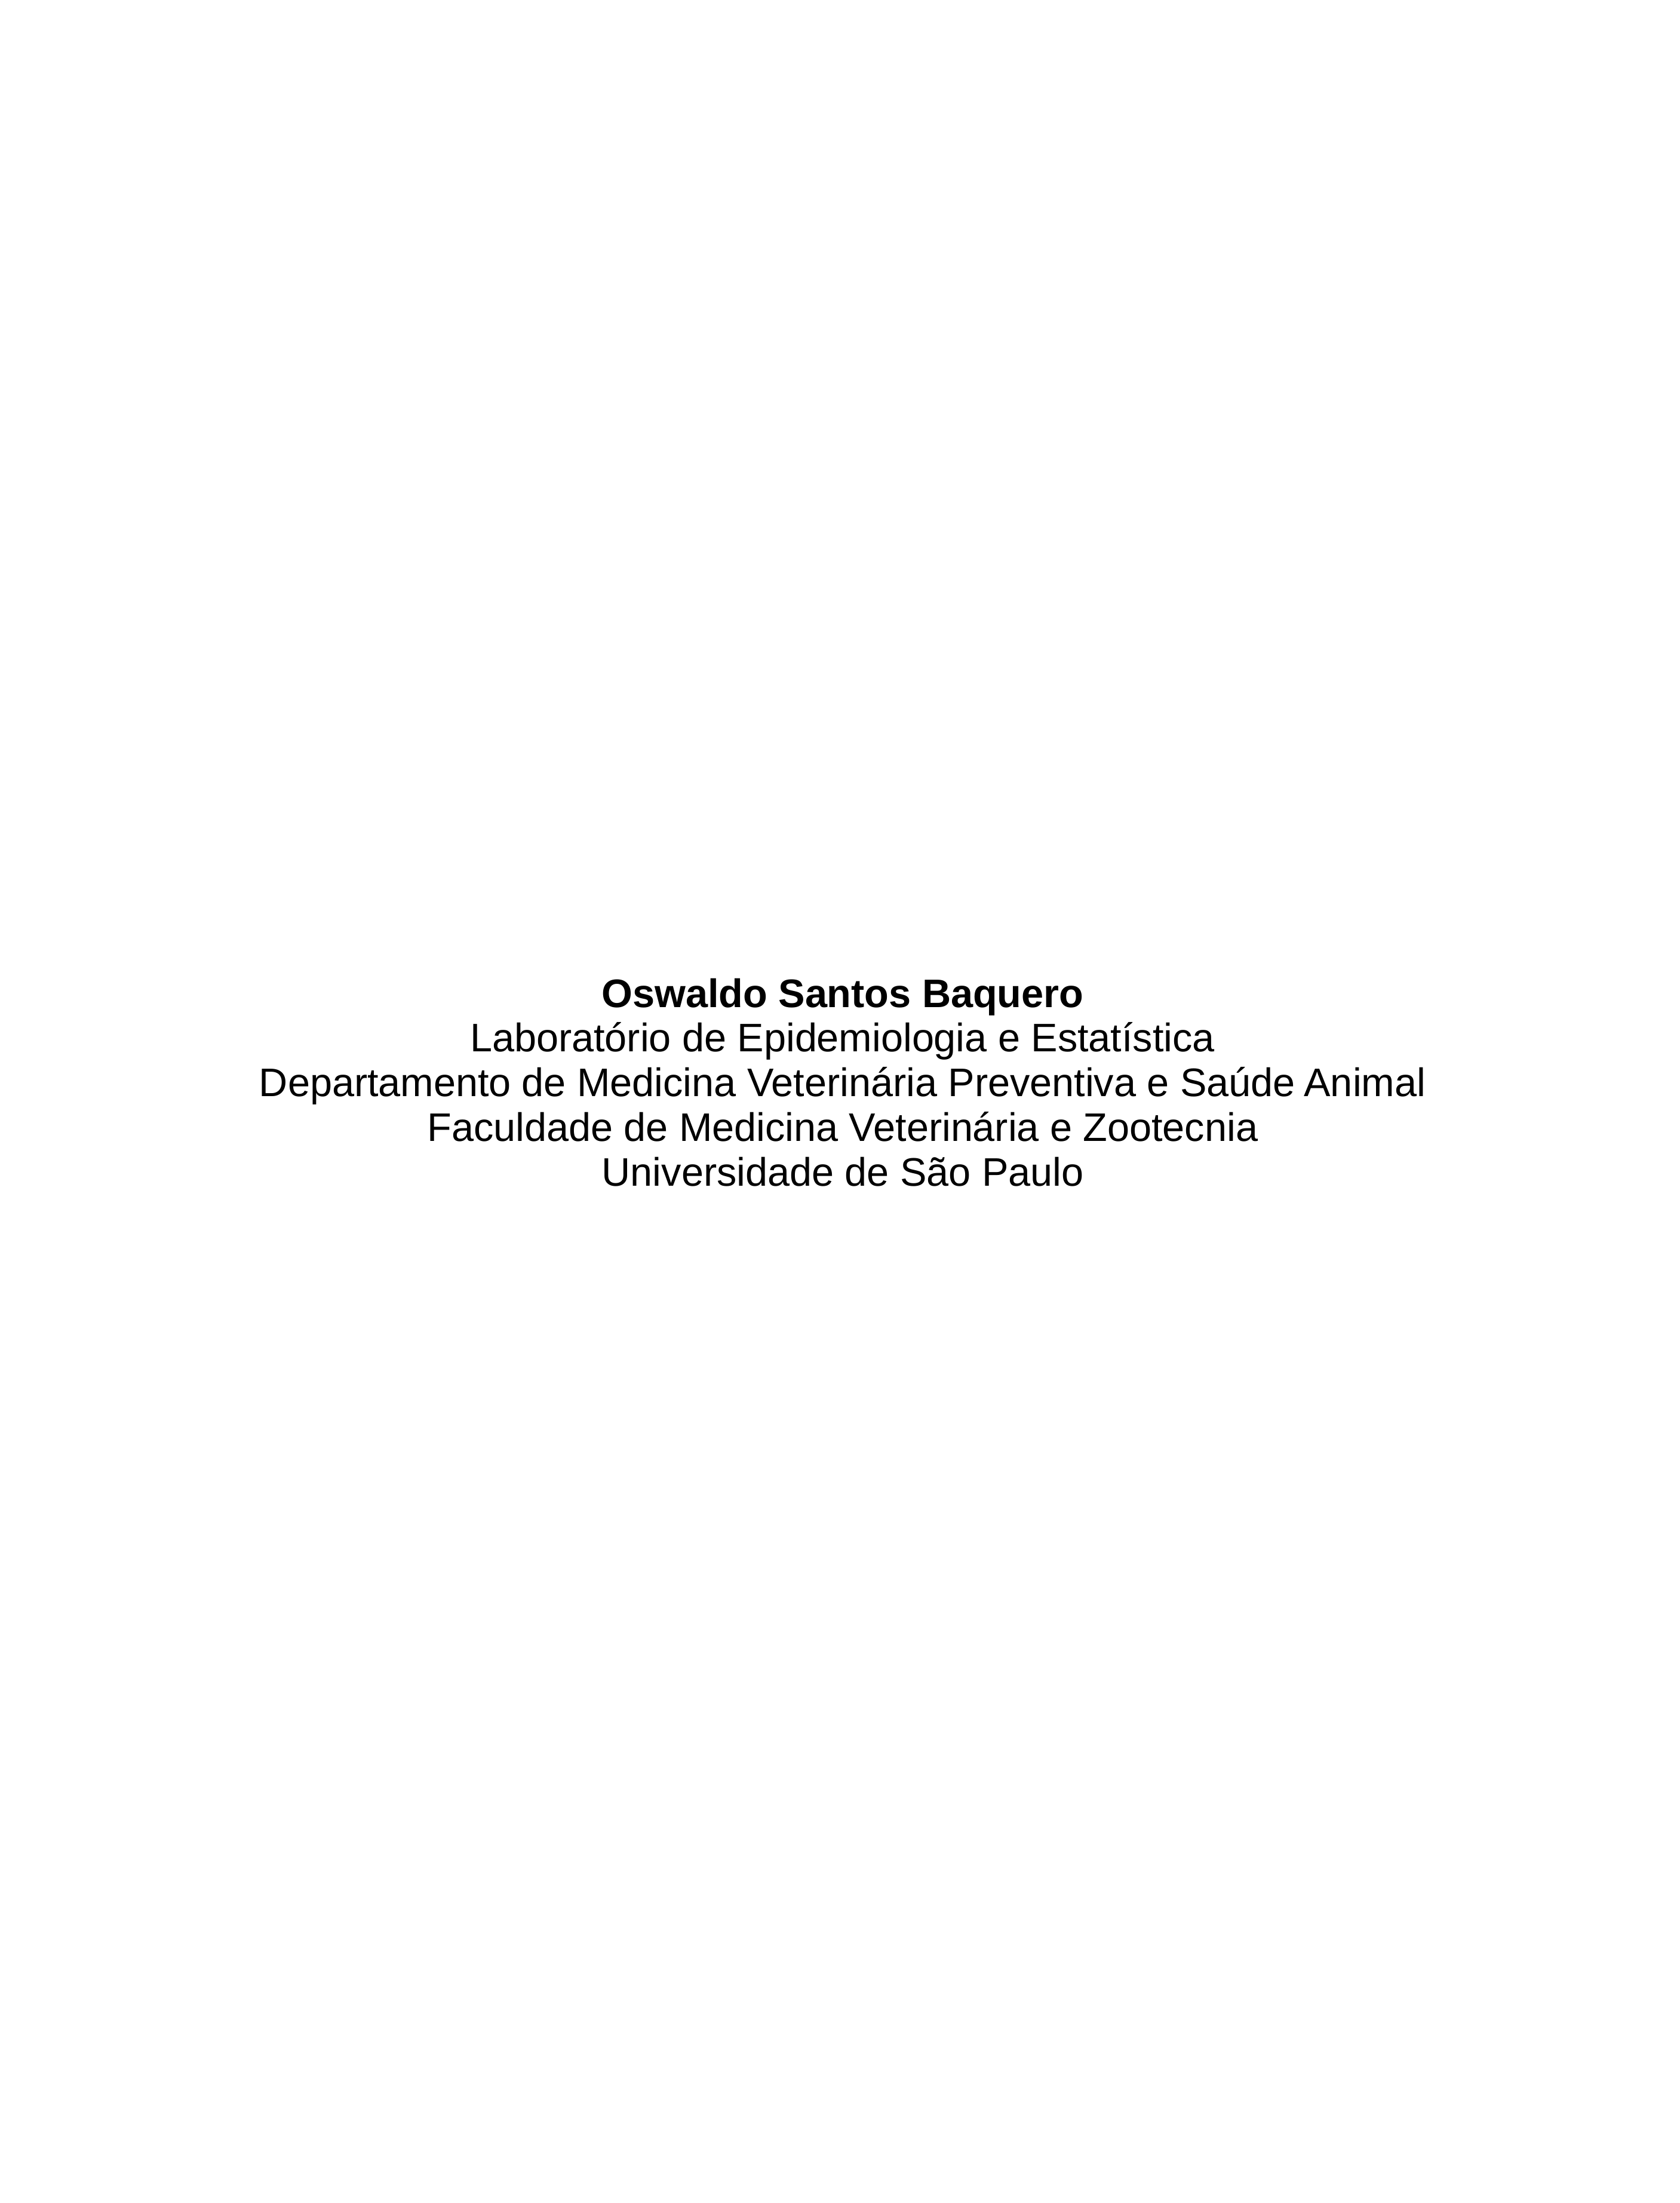

Oswaldo Santos Baquero
Laboratório de Epidemiologia e Estatística
Departamento de Medicina Veterinária Preventiva e Saúde Animal
Faculdade de Medicina Veterinária e Zootecnia
Universidade de São Paulo